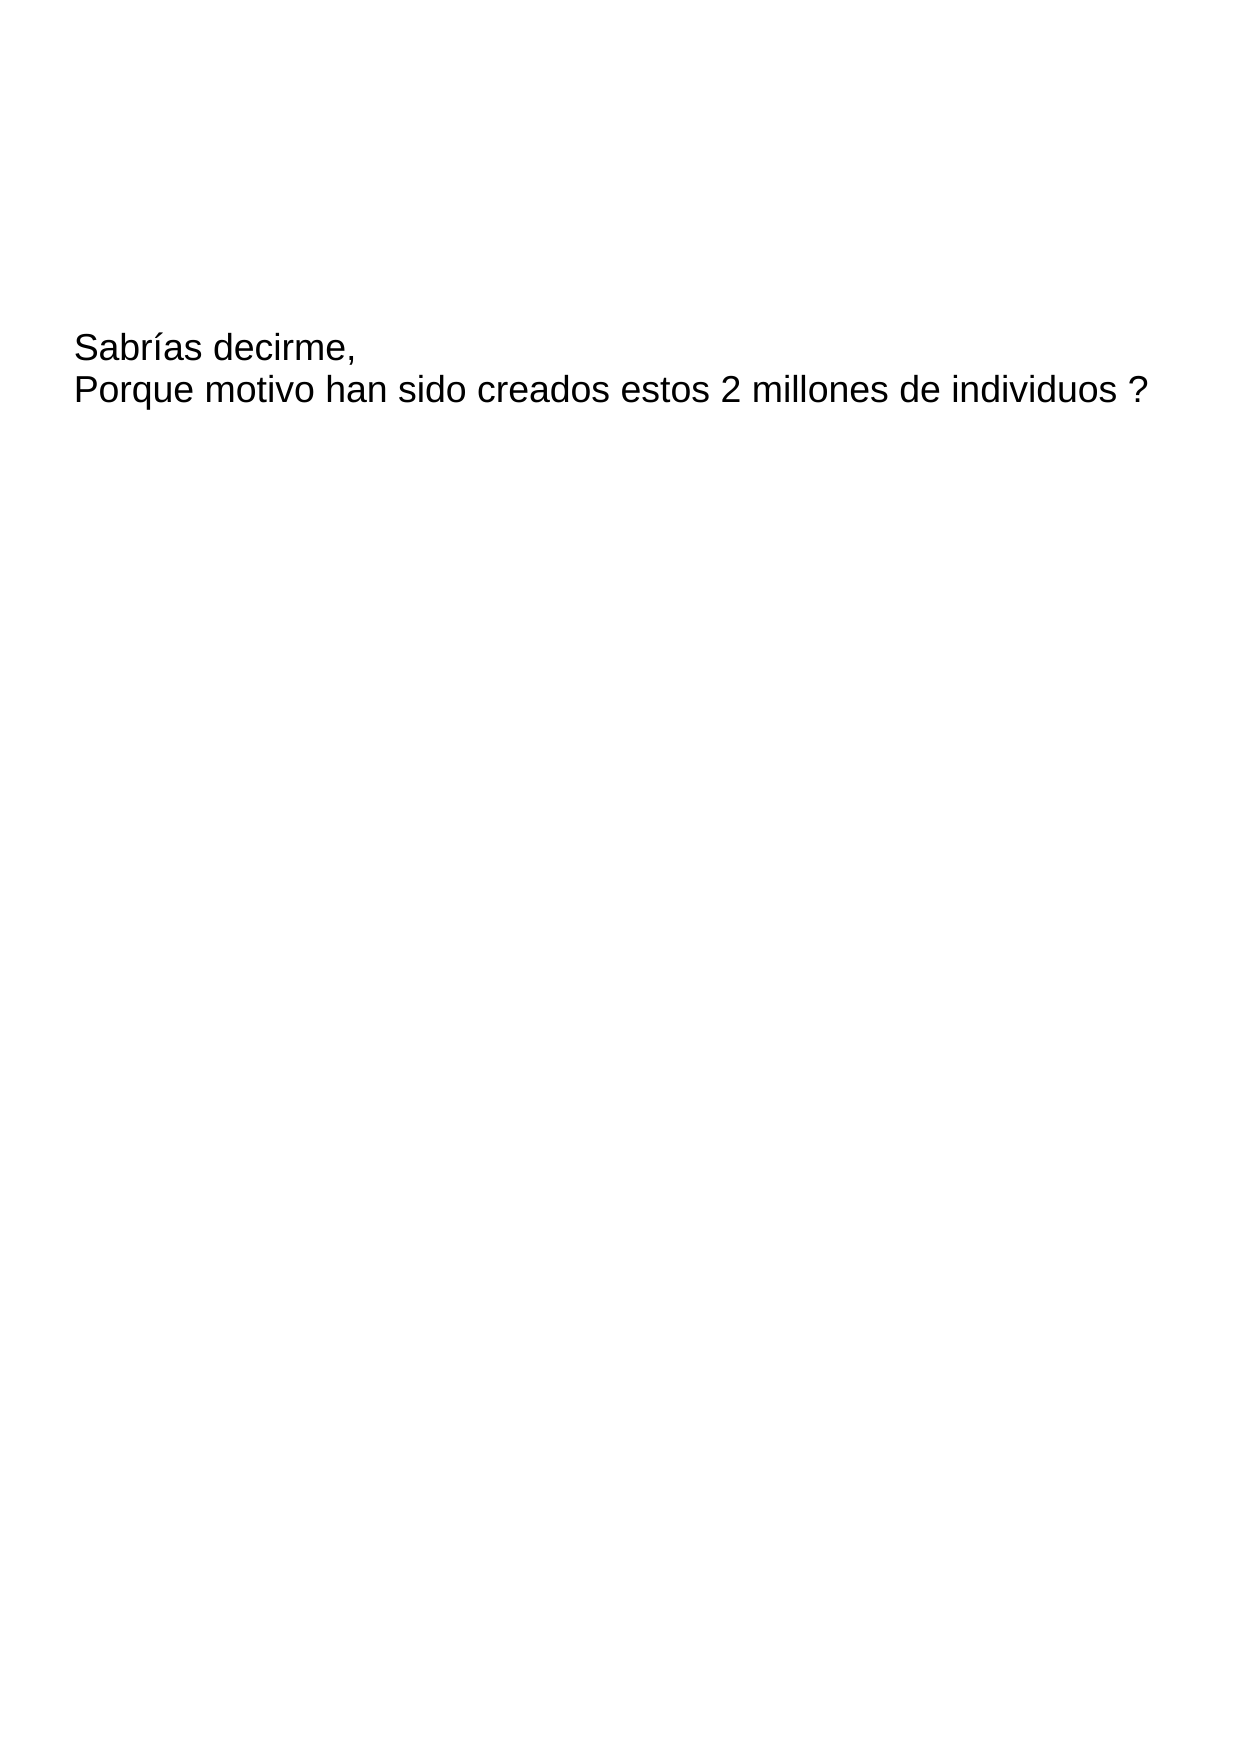

Sabrías decirme,
Porque motivo han sido creados estos 2 millones de individuos ?